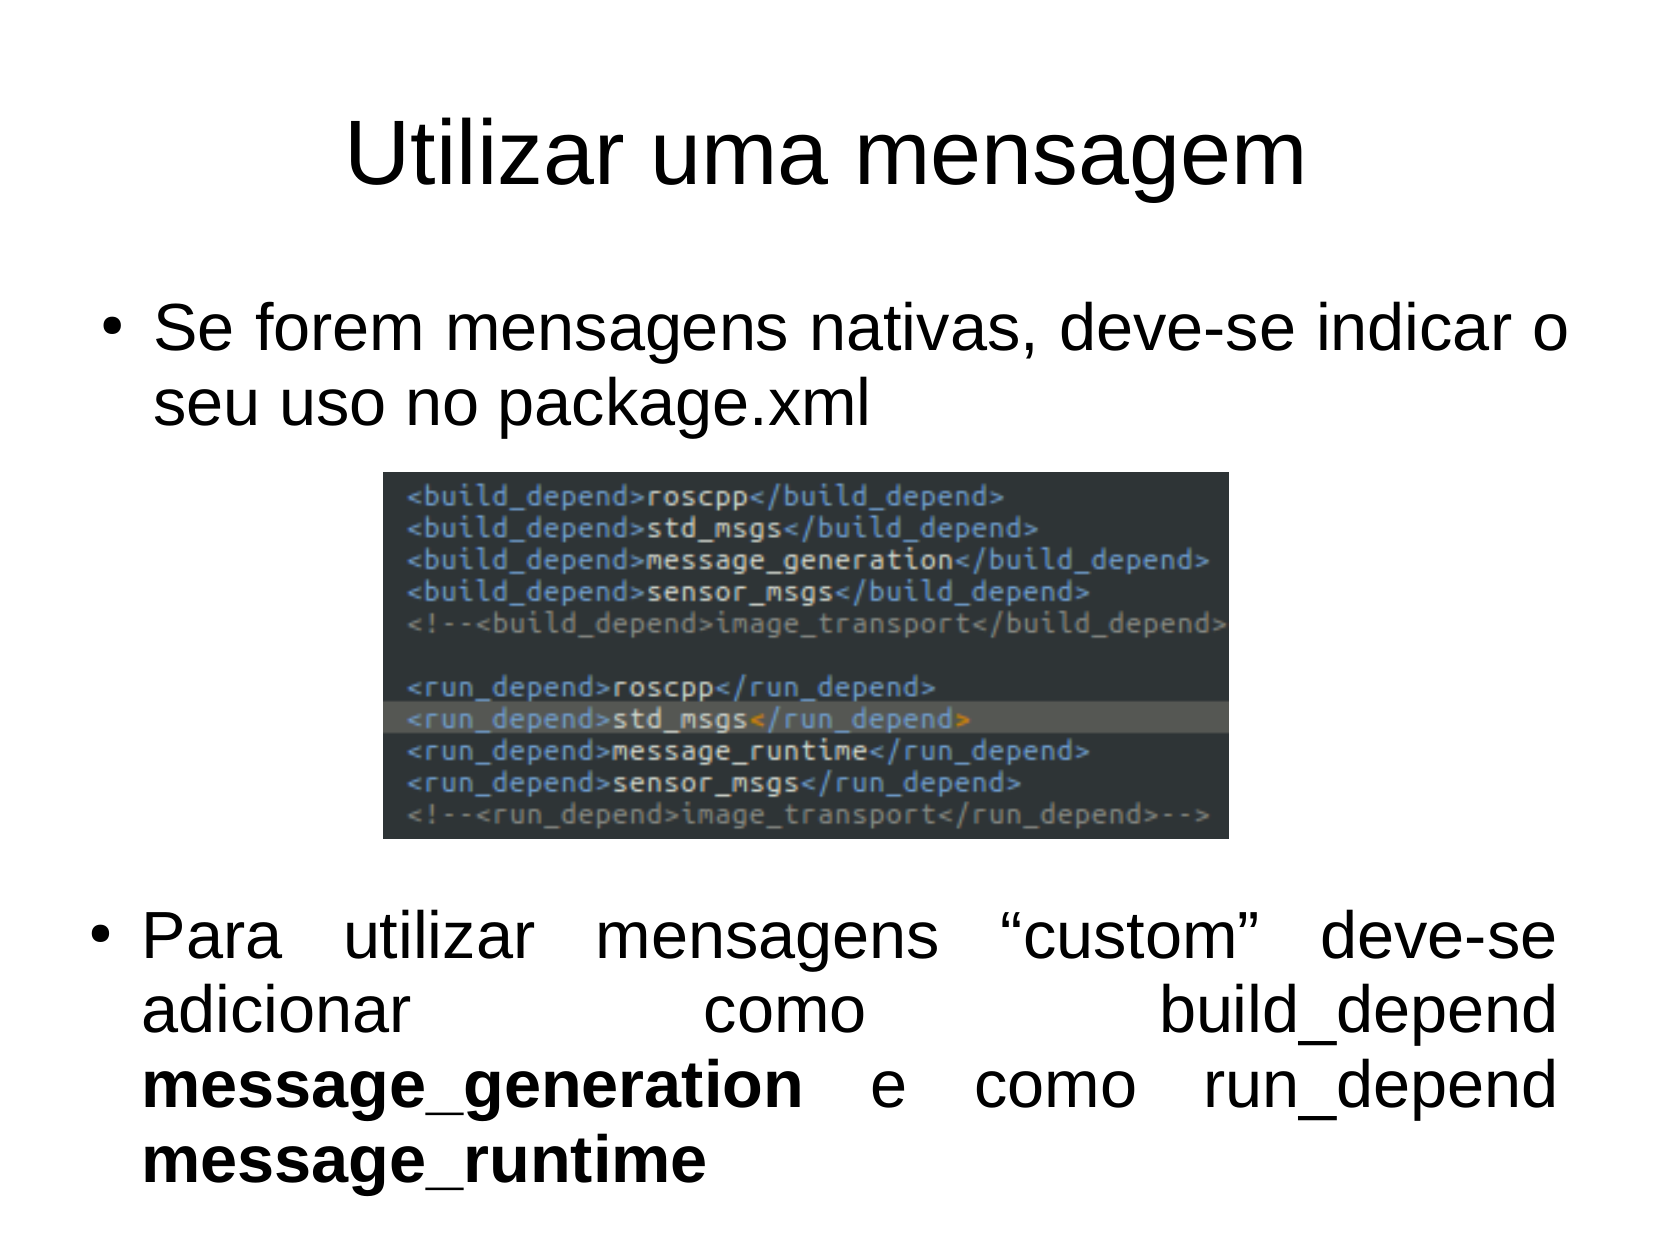

# Utilizar uma mensagem
Se forem mensagens nativas, deve-se indicar o seu uso no package.xml
Para utilizar mensagens “custom” deve-se adicionar como build_depend message_generation e como run_depend message_runtime